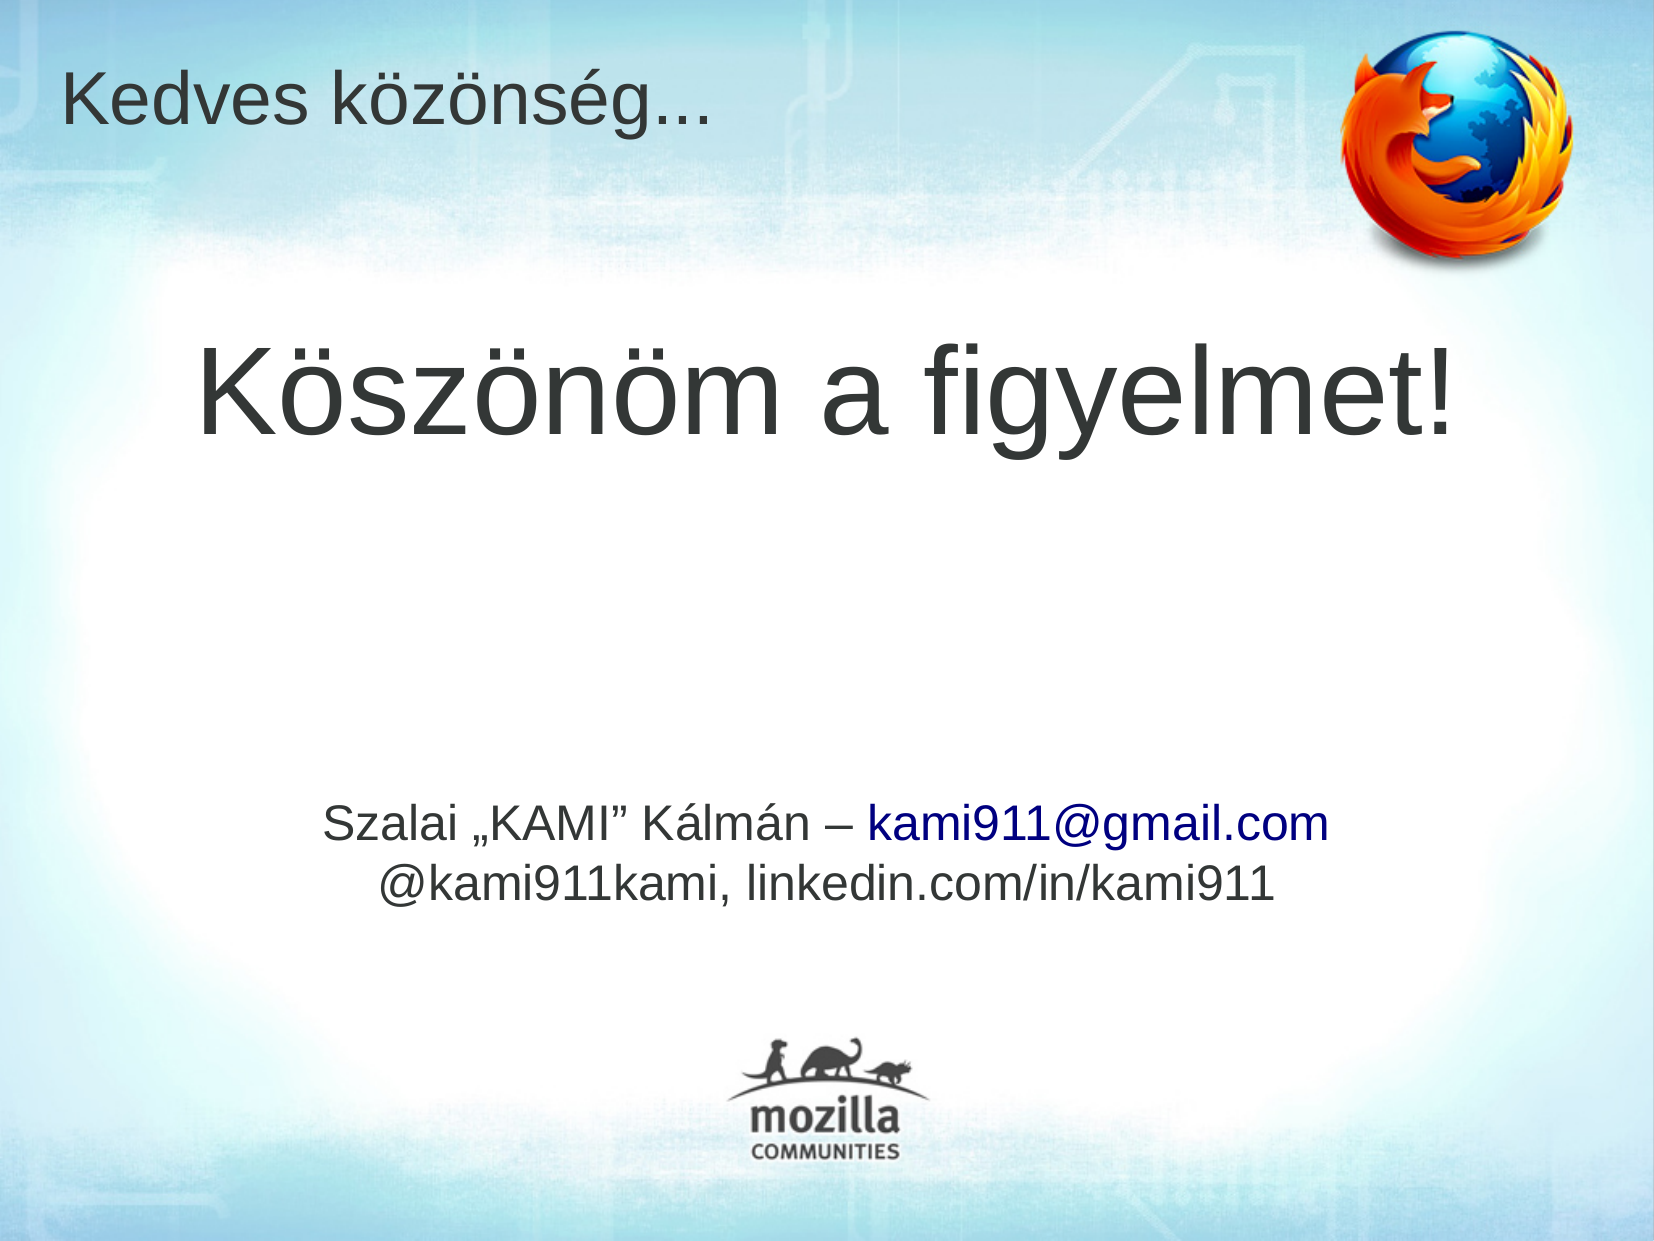

# Kedves közönség...
Köszönöm a figyelmet!
Szalai „KAMI” Kálmán – kami911@gmail.com
@kami911kami, linkedin.com/in/kami911